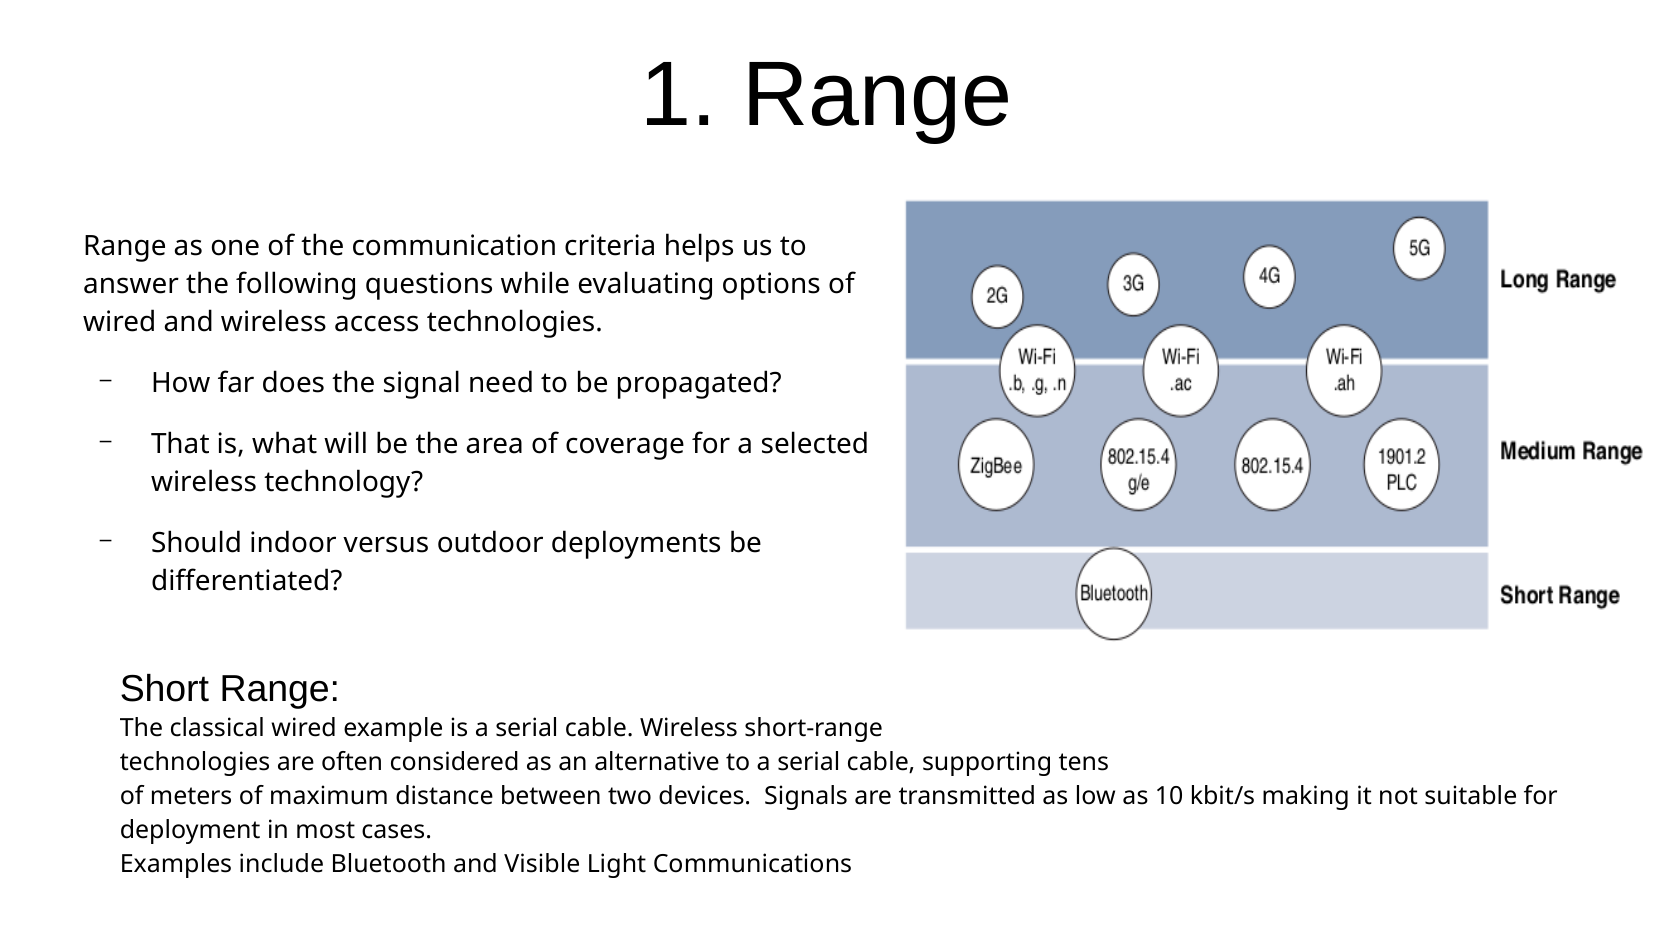

# 1. Range
Range as one of the communication criteria helps us to answer the following questions while evaluating options of wired and wireless access technologies.
How far does the signal need to be propagated?
That is, what will be the area of coverage for a selected wireless technology?
Should indoor versus outdoor deployments be differentiated?
Short Range:
The classical wired example is a serial cable. Wireless short-range
technologies are often considered as an alternative to a serial cable, supporting tens
of meters of maximum distance between two devices. Signals are transmitted as low as 10 kbit/s making it not suitable for deployment in most cases.
Examples include Bluetooth and Visible Light Communications